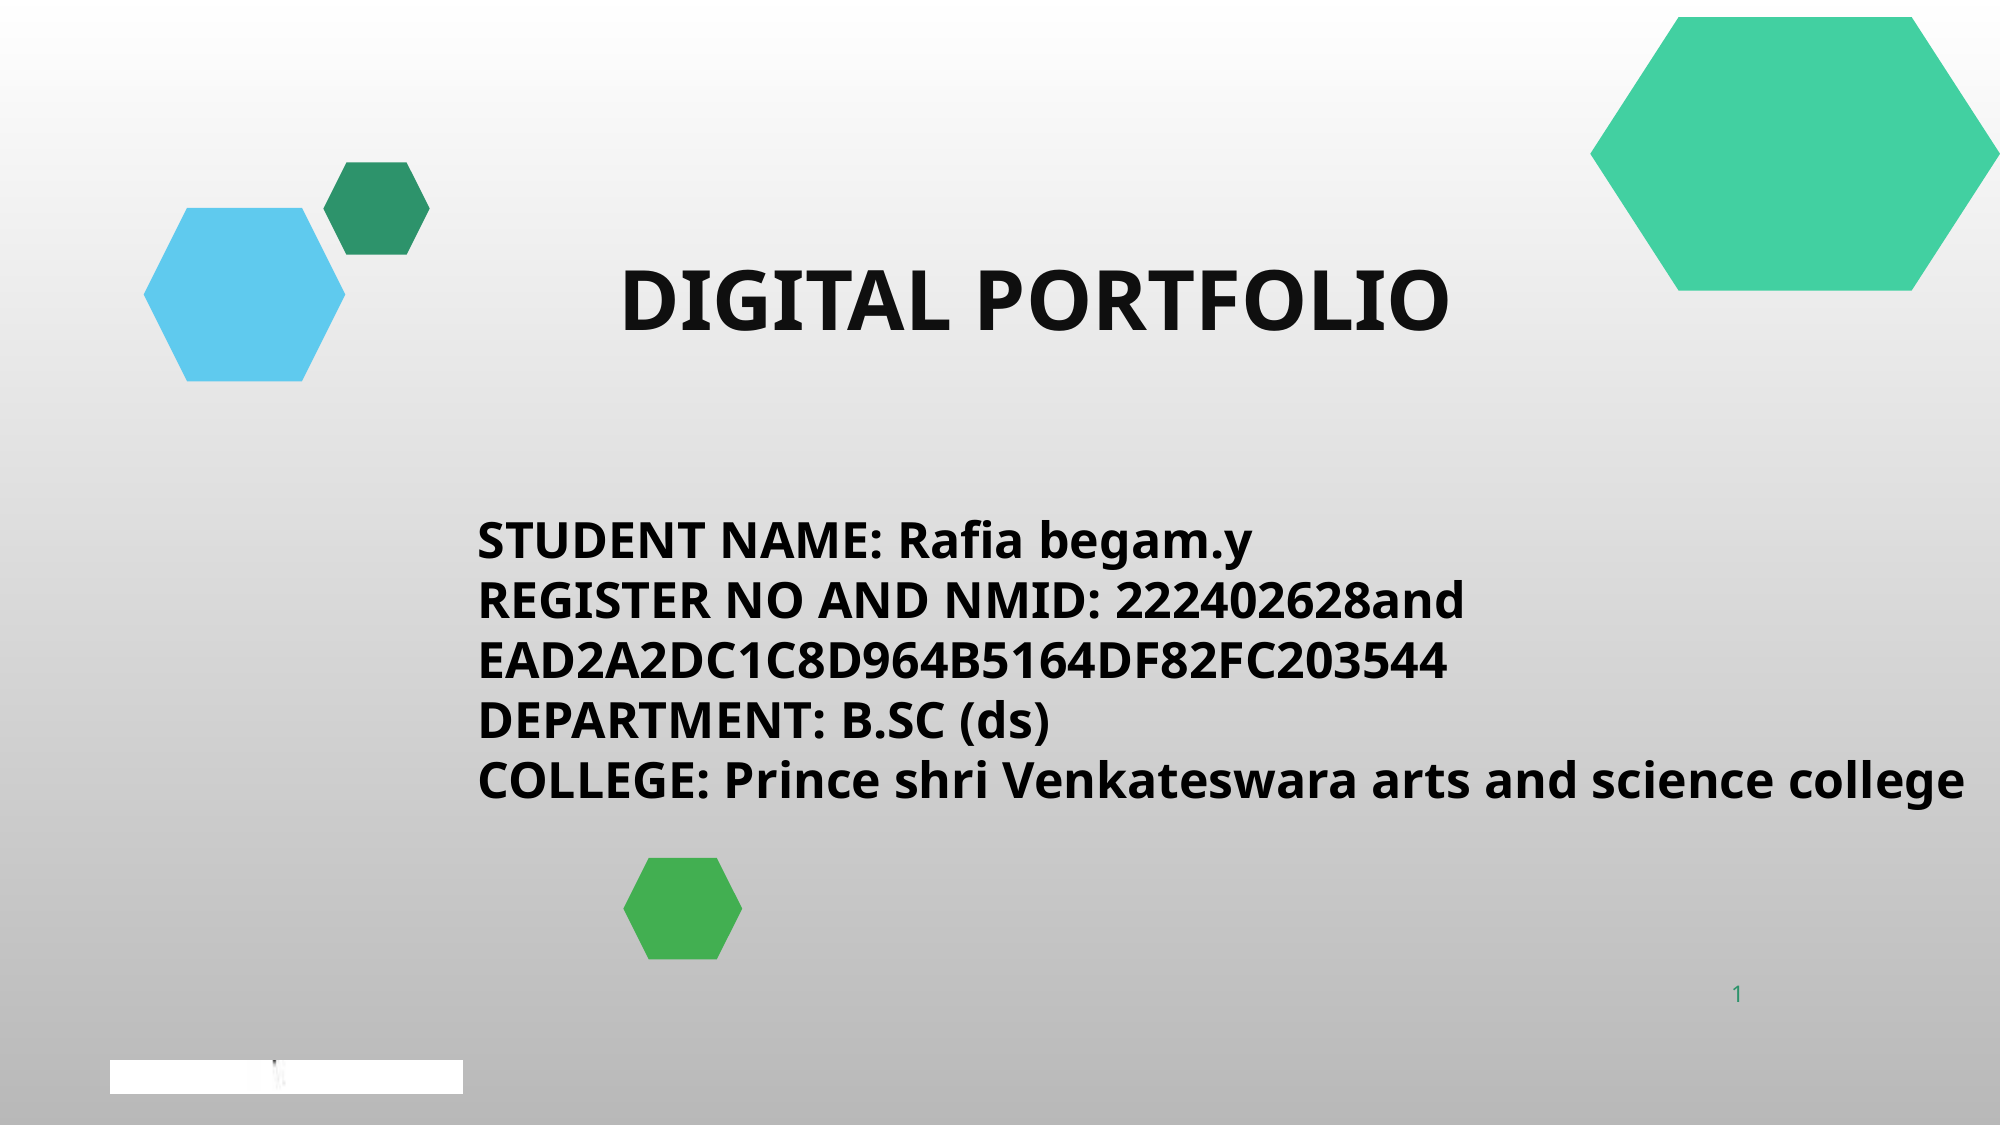

# Digital Portfolio
STUDENT NAME: Rafia begam.y
REGISTER NO AND NMID: 222402628and EAD2A2DC1C8D964B5164DF82FC203544
DEPARTMENT: B.SC (ds)
COLLEGE: Prince shri Venkateswara arts and science college